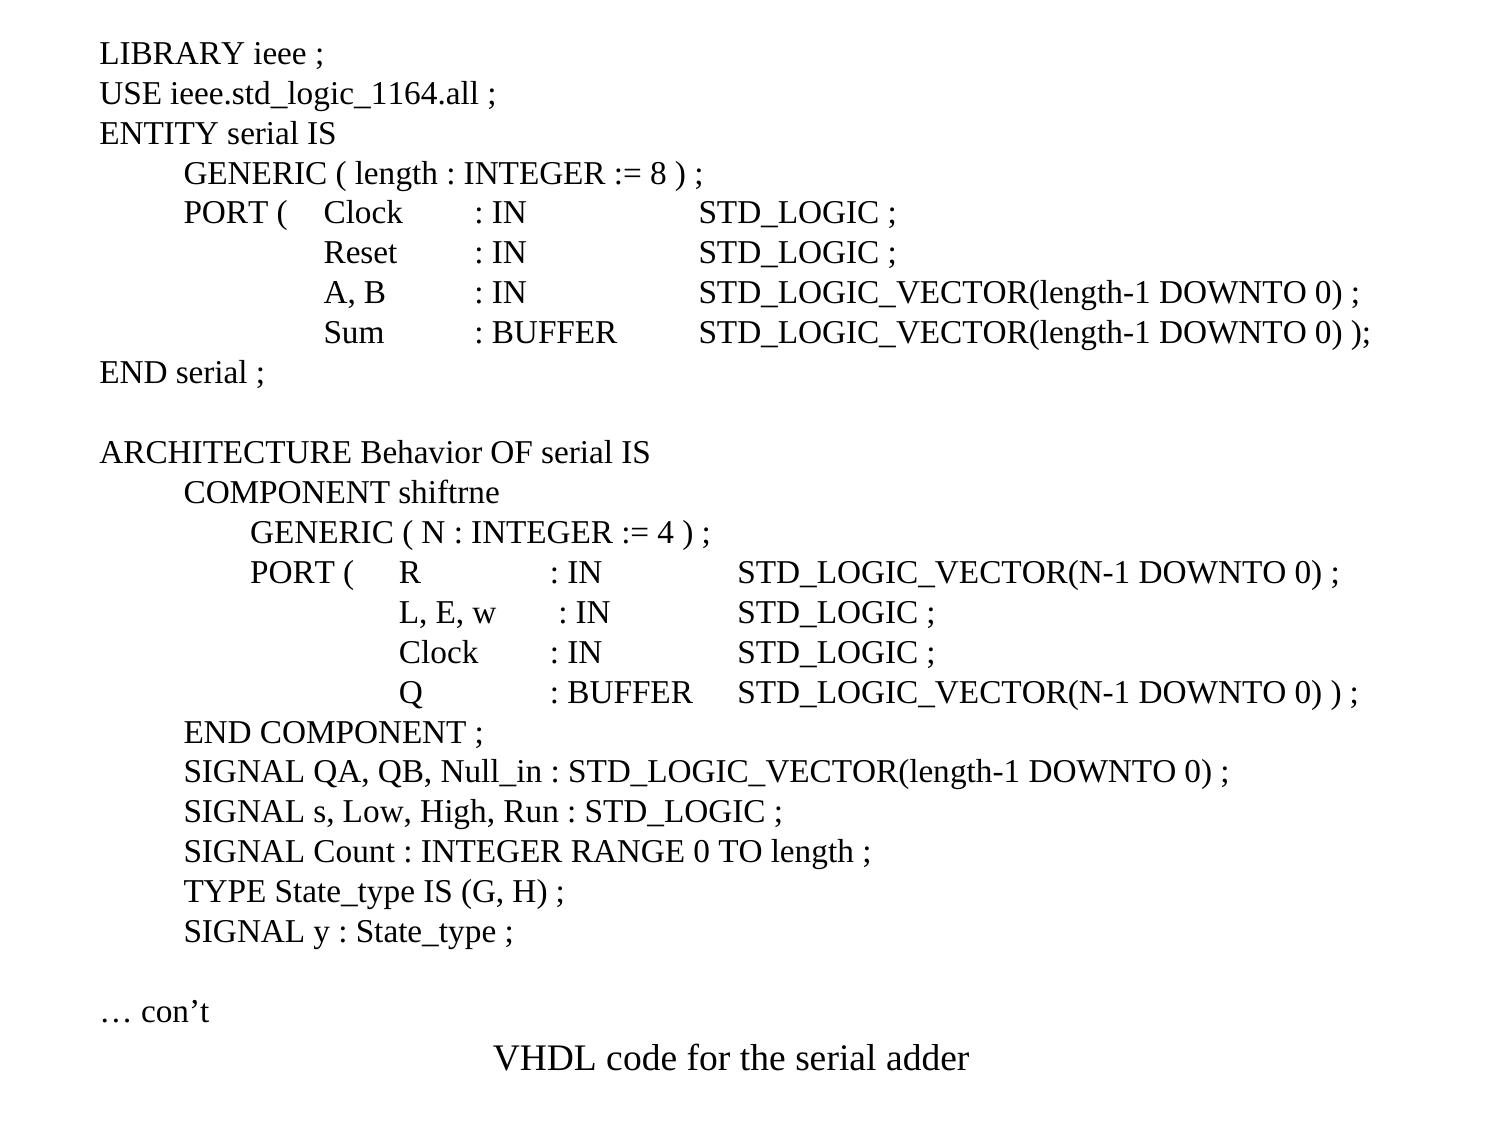

LIBRARY ieee ;
USE ieee.std_logic_1164.all ;
ENTITY serial IS
	GENERIC ( length : INTEGER := 8 ) ;
	PORT (	Clock 	: IN 			STD_LOGIC ;
			Reset 	: IN 			STD_LOGIC ;
			A, B 		: IN 			STD_LOGIC_VECTOR(length-1 DOWNTO 0) ;
			Sum 		: BUFFER 	STD_LOGIC_VECTOR(length-1 DOWNTO 0) );
END serial ;
ARCHITECTURE Behavior OF serial IS
	COMPONENT shiftrne
		GENERIC ( N : INTEGER := 4 ) ;
		PORT (	R 		: IN 			STD_LOGIC_VECTOR(N-1 DOWNTO 0) ;
				L, E, w	 : IN 			STD_LOGIC ;
				Clock 	: IN 			STD_LOGIC ;
				Q 		: BUFFER 	STD_LOGIC_VECTOR(N-1 DOWNTO 0) ) ;
	END COMPONENT ;
	SIGNAL QA, QB, Null_in : STD_LOGIC_VECTOR(length-1 DOWNTO 0) ;
	SIGNAL s, Low, High, Run : STD_LOGIC ;
	SIGNAL Count : INTEGER RANGE 0 TO length ;
	TYPE State_type IS (G, H) ;
	SIGNAL y : State_type ;
… con’t
VHDL code for the serial adder